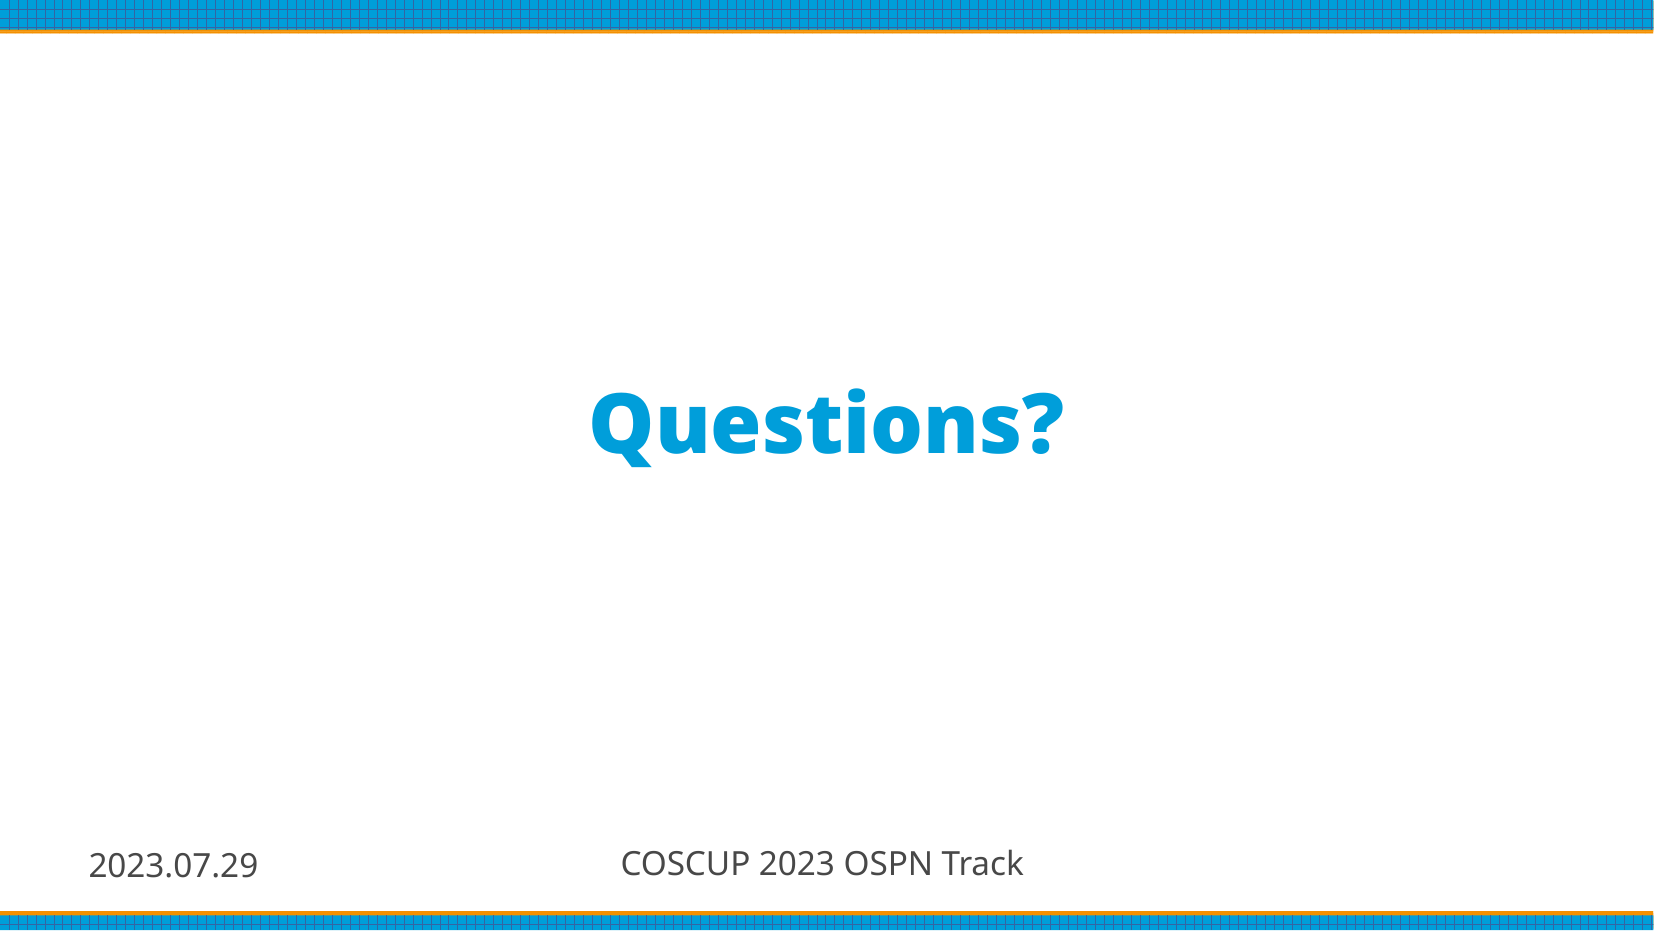

# Questions?
COSCUP 2023 OSPN Track
2023.07.29